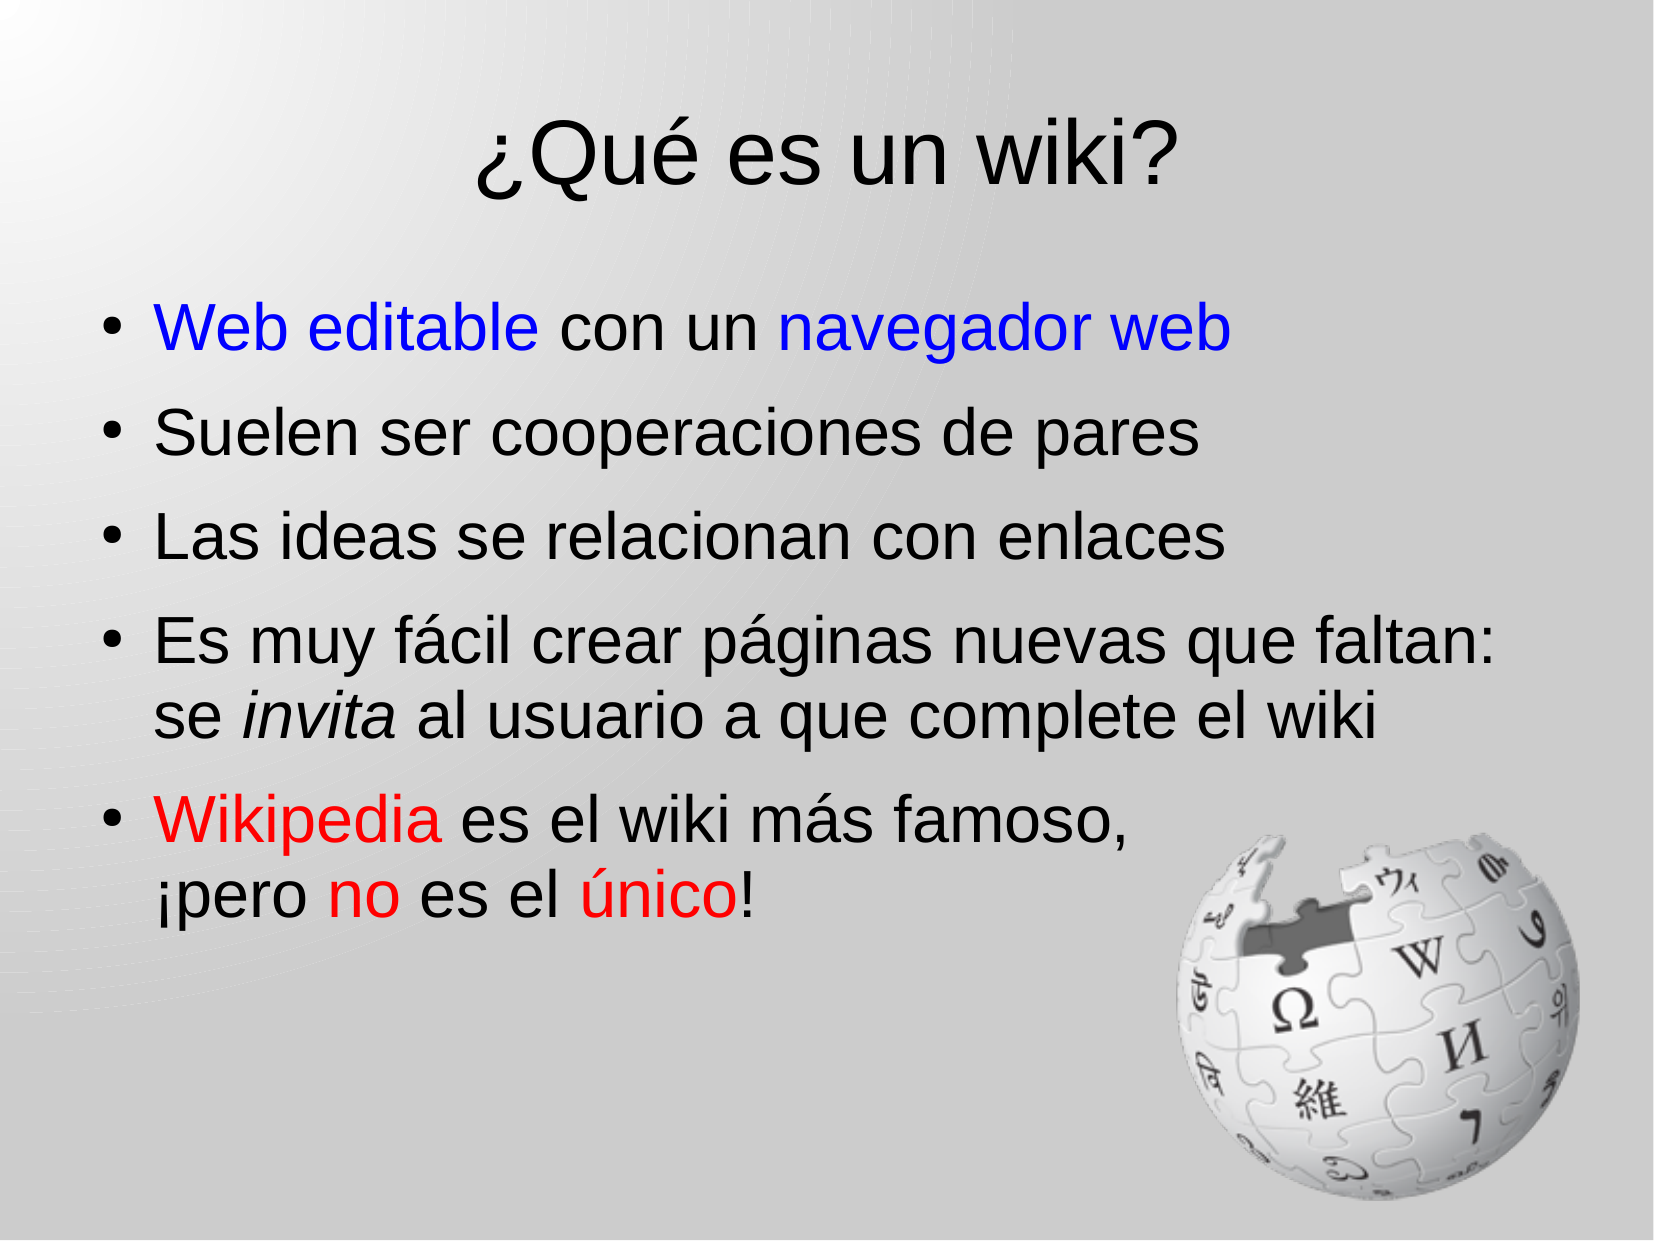

# ¿Qué es un wiki?
Web editable con un navegador web
Suelen ser cooperaciones de pares
Las ideas se relacionan con enlaces
Es muy fácil crear páginas nuevas que faltan: se invita al usuario a que complete el wiki
Wikipedia es el wiki más famoso,
¡pero no es el único!